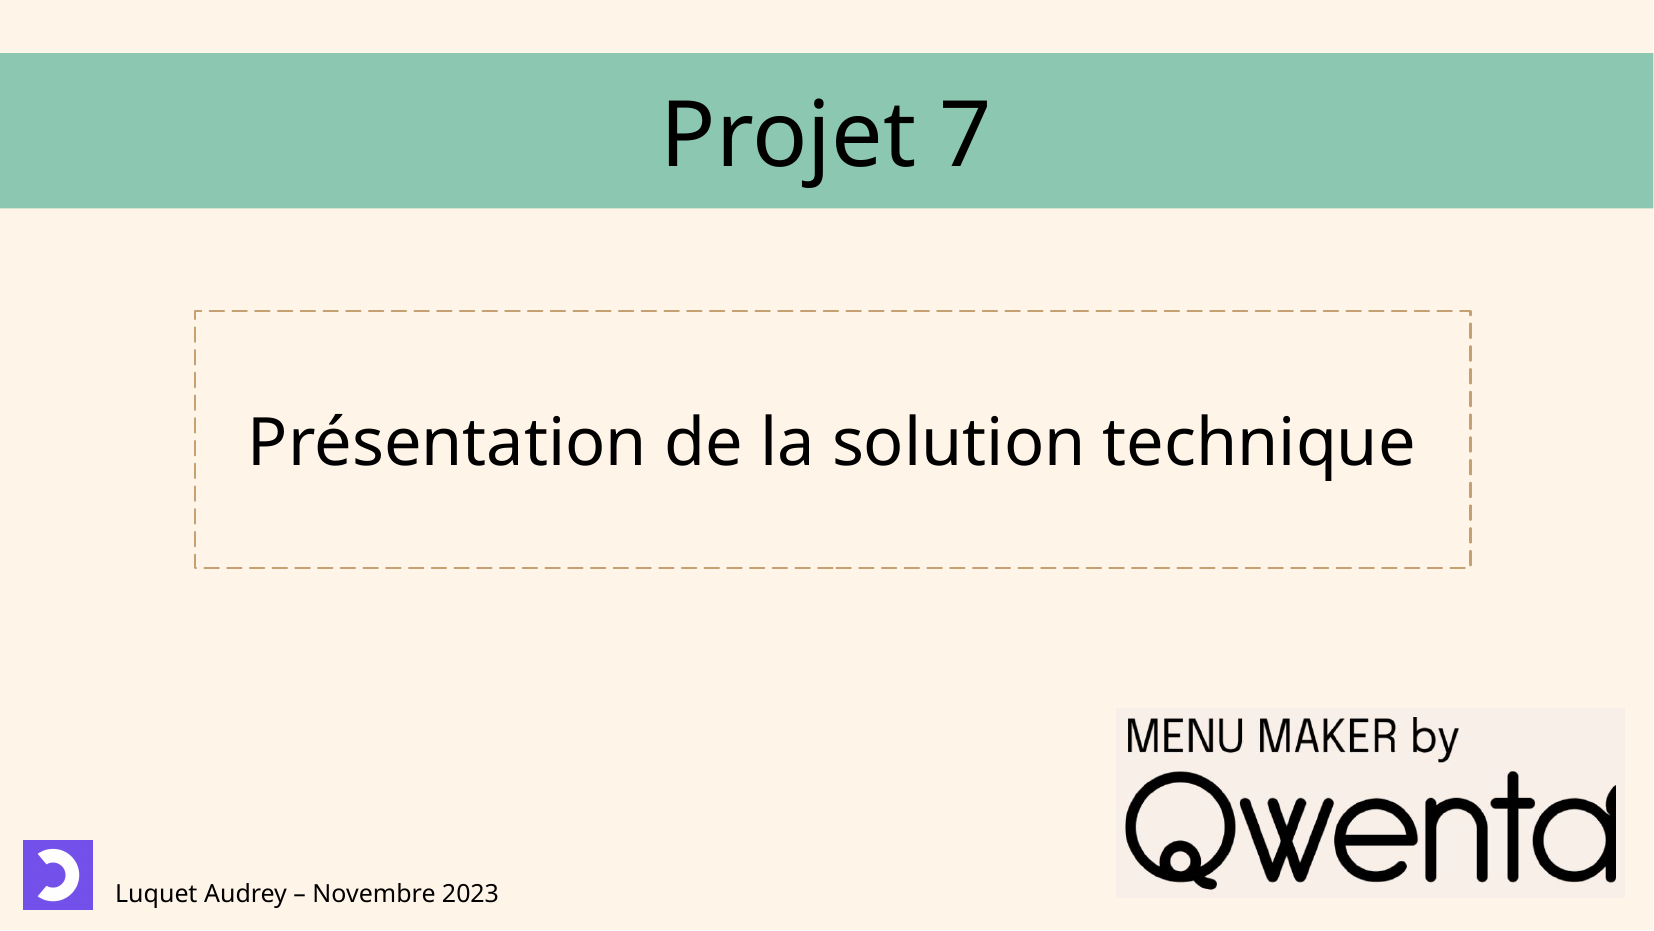

# Projet 7
Présentation de la solution technique
Luquet Audrey – Novembre 2023